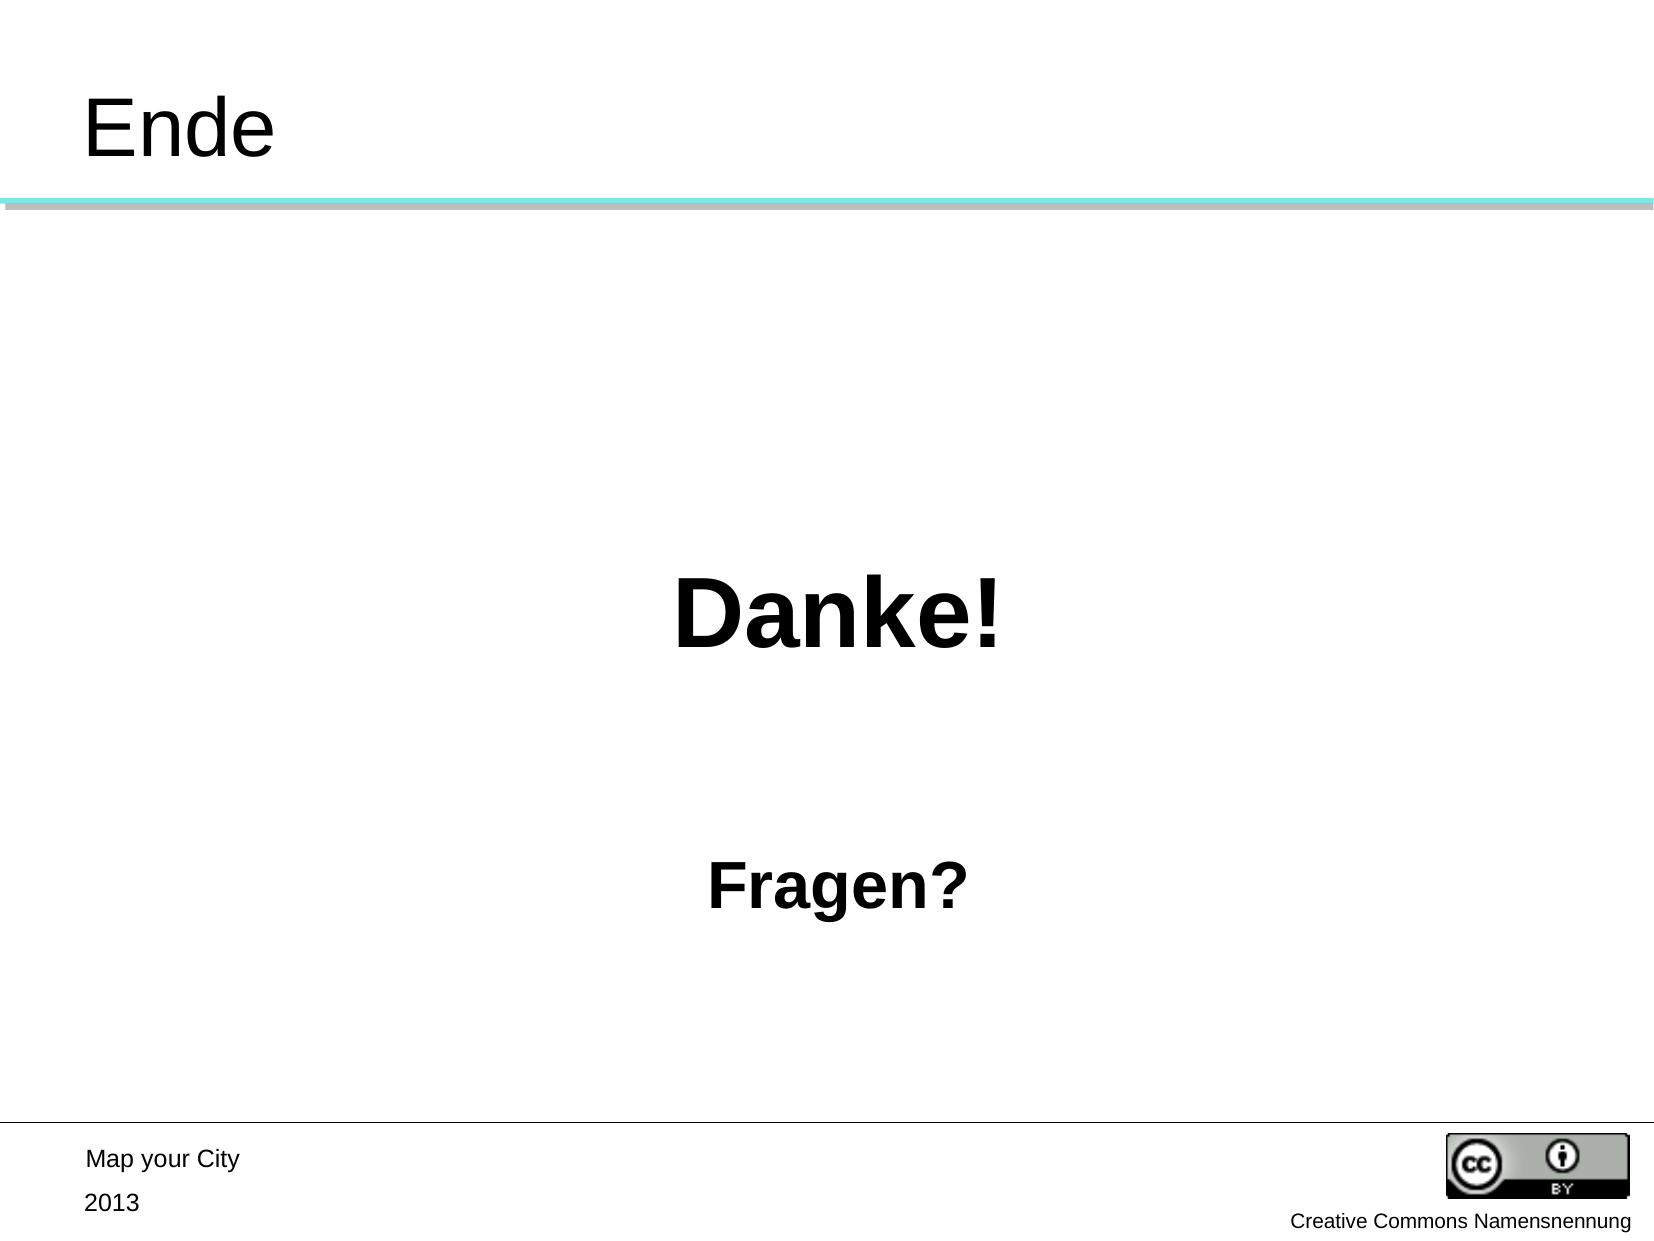

# Ende
Danke!
Fragen?
Map your City
2013
Creative Commons Namensnennung